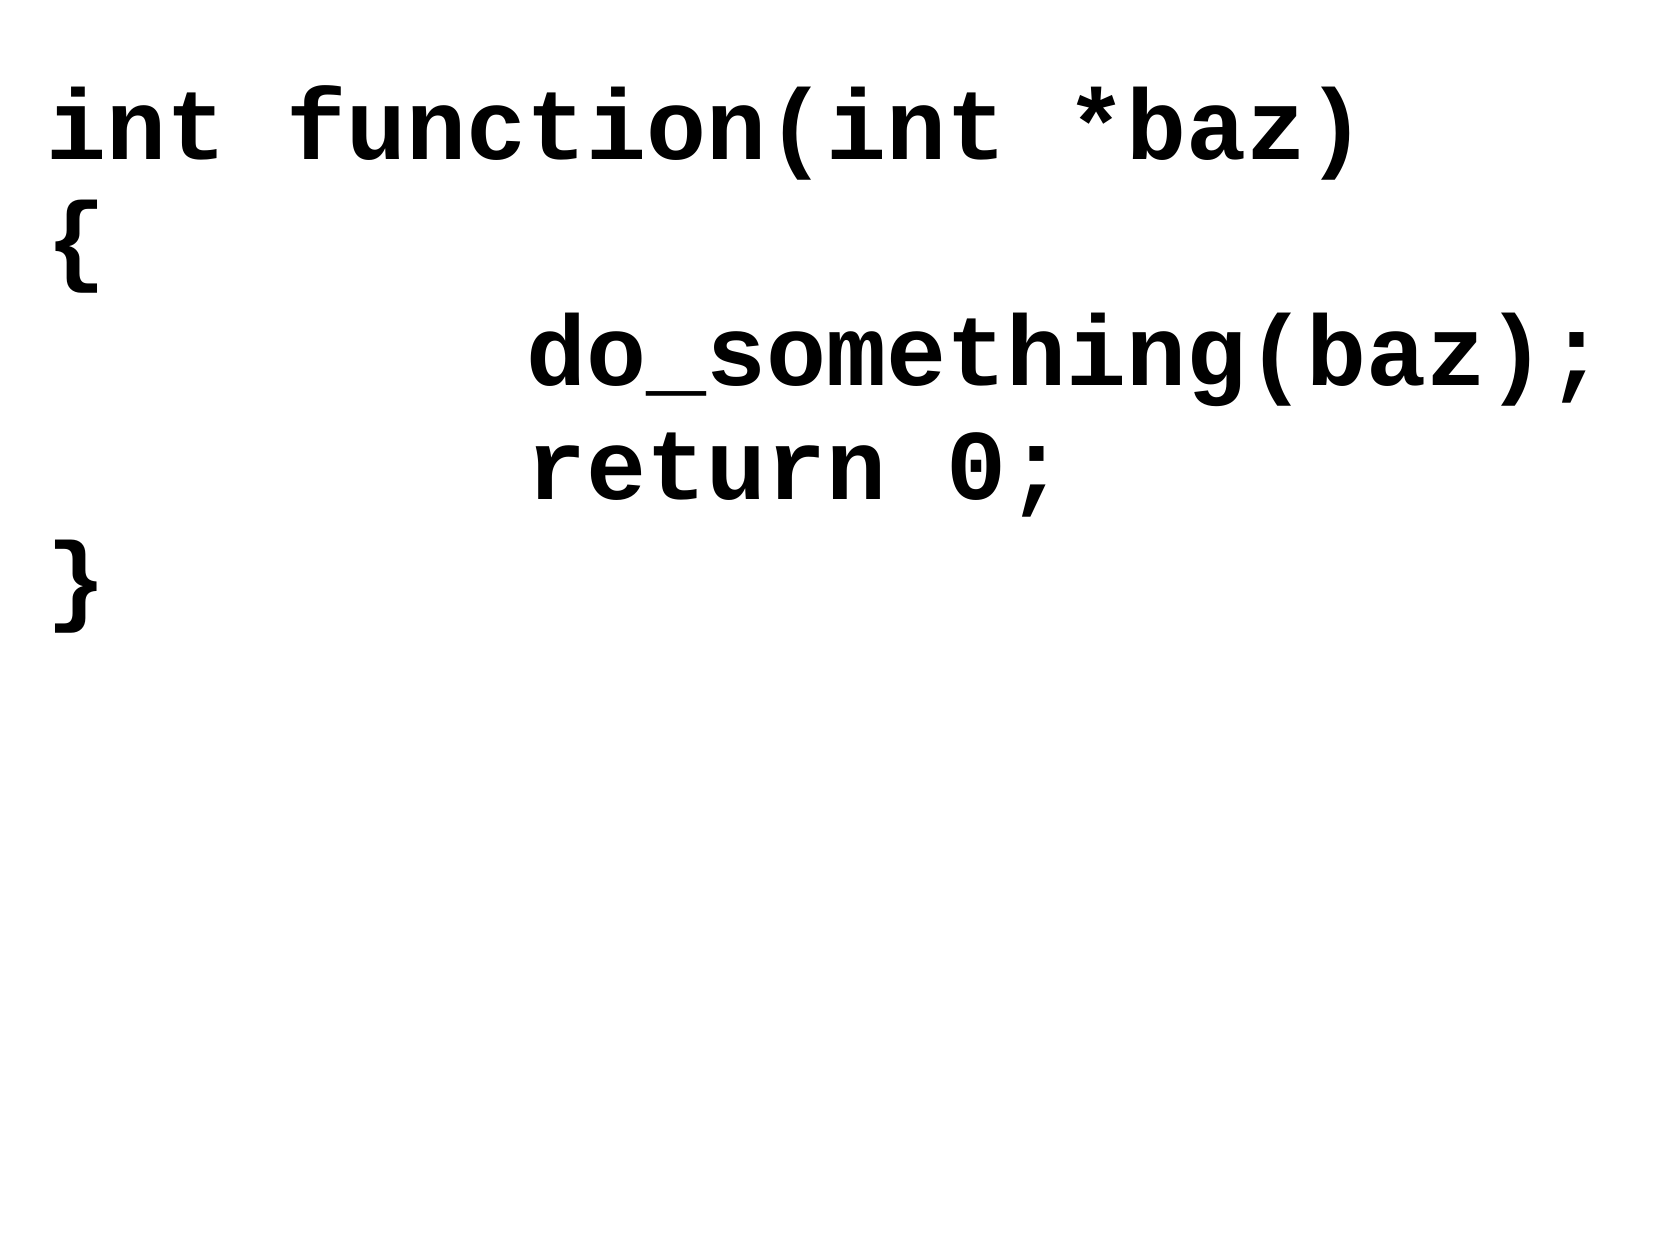

int function(int *baz)
{
 do_something(baz);
 return 0;
}